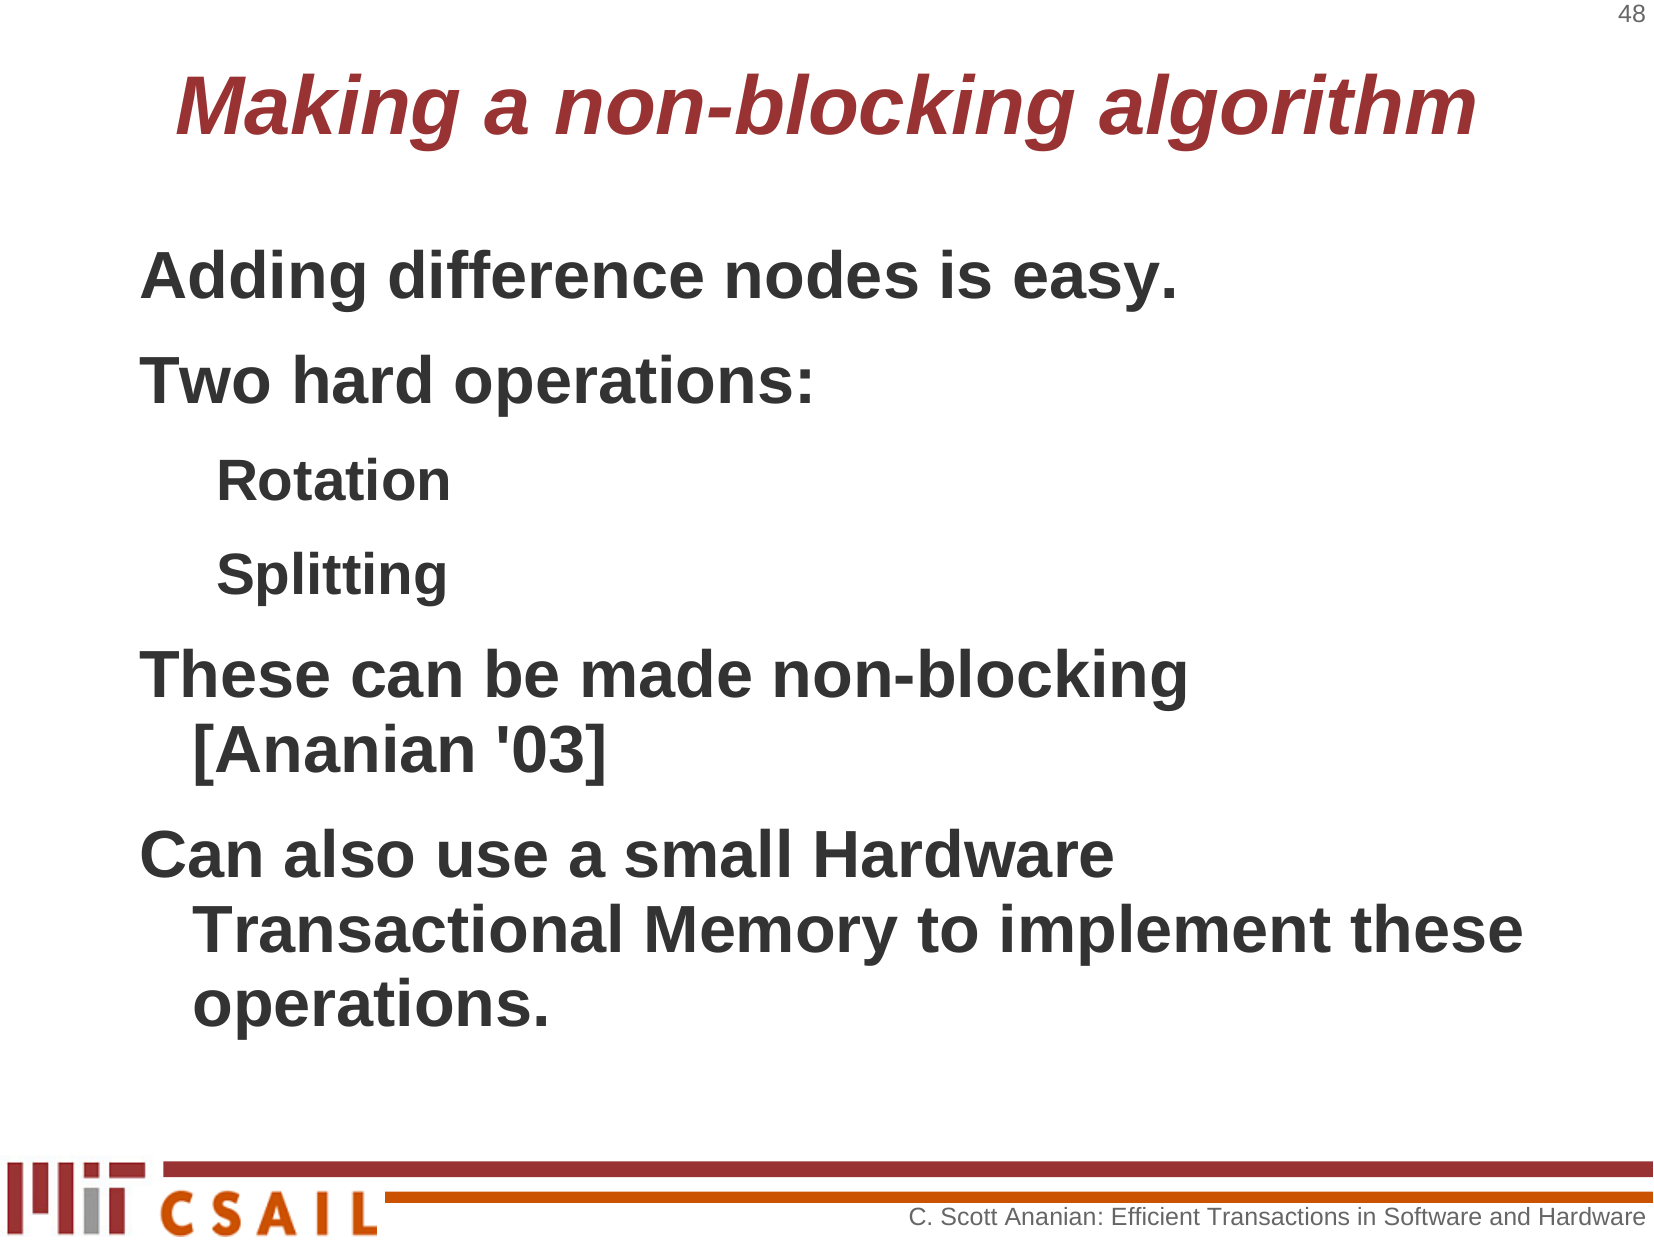

# Making a non-blocking algorithm
Adding difference nodes is easy.
Two hard operations:
Rotation
Splitting
These can be made non-blocking
[Ananian '03]
Can also use a small Hardware Transactional Memory to implement these operations.